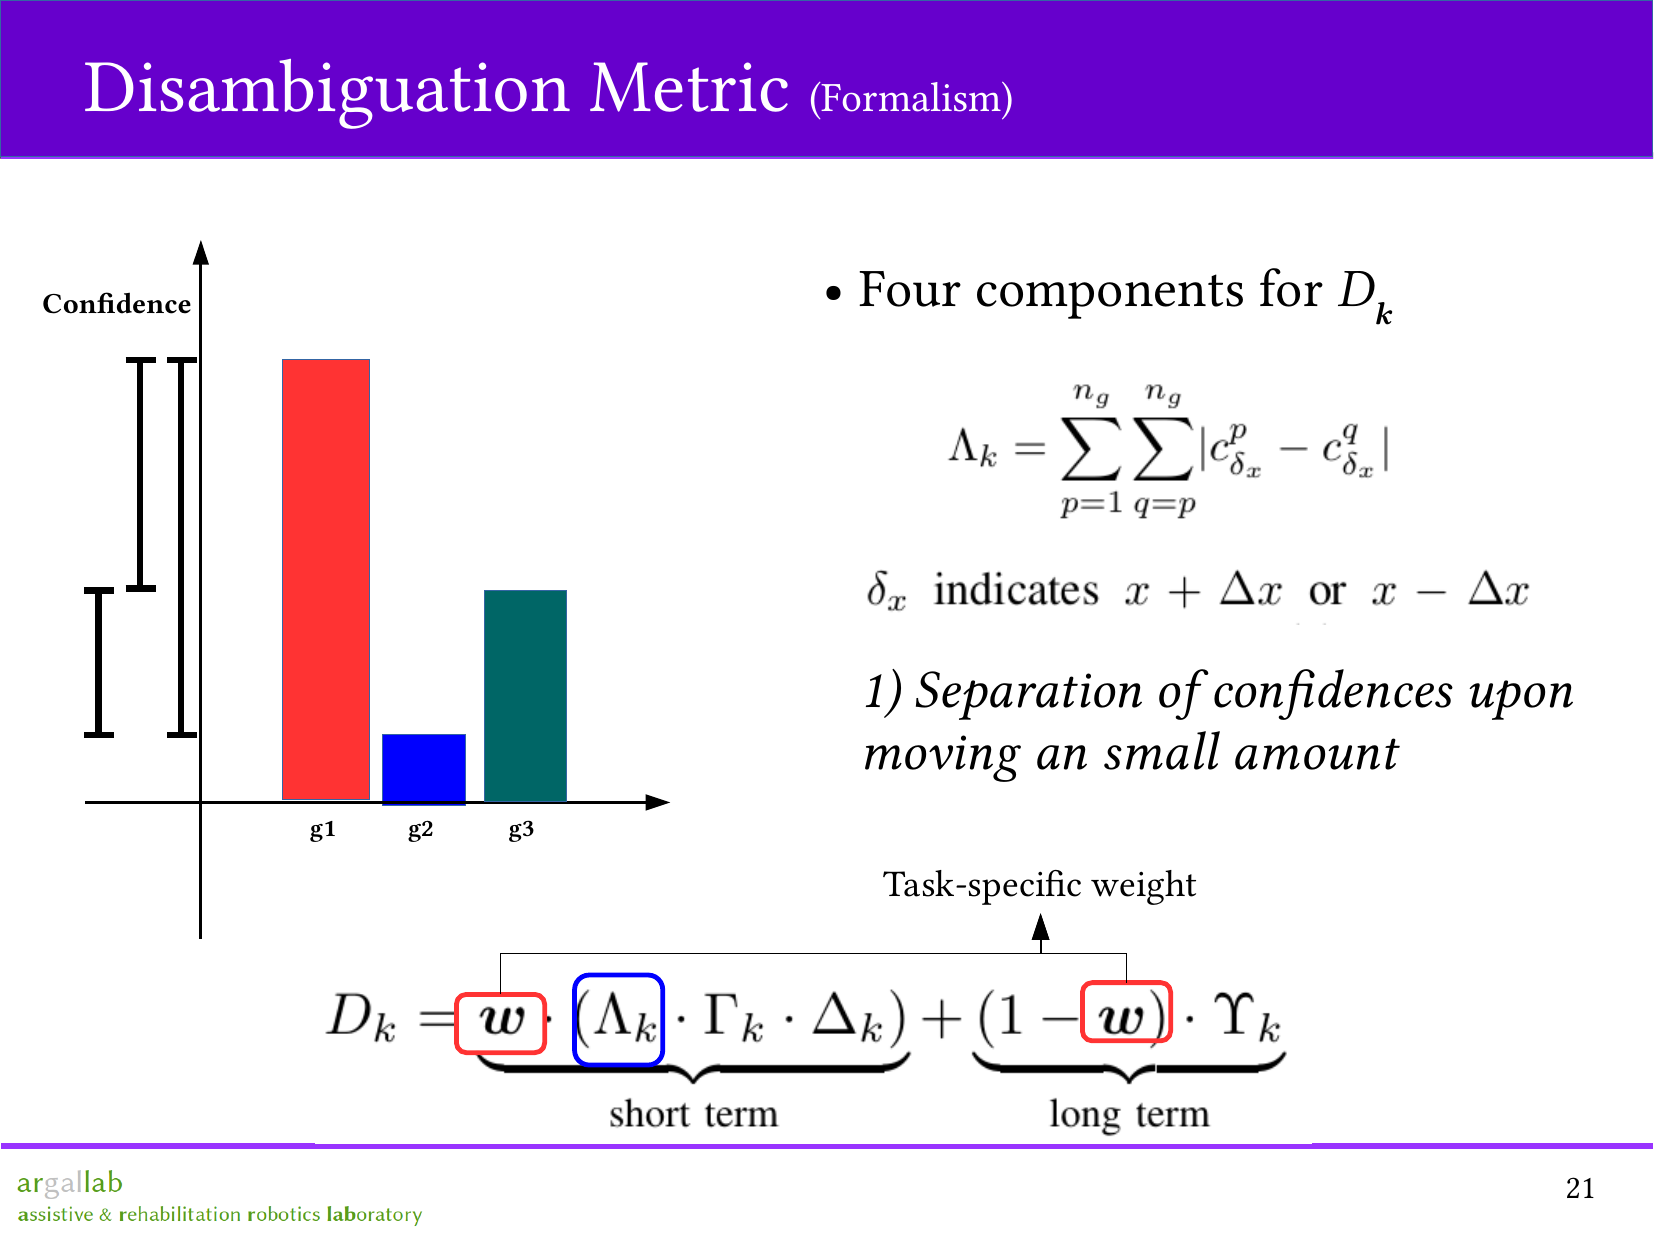

Disambiguation Metric (Formalism)
Four components for Dk
Confidence
1) Separation of confidences upon moving an small amount
g1
g2
g3
Task-specific weight